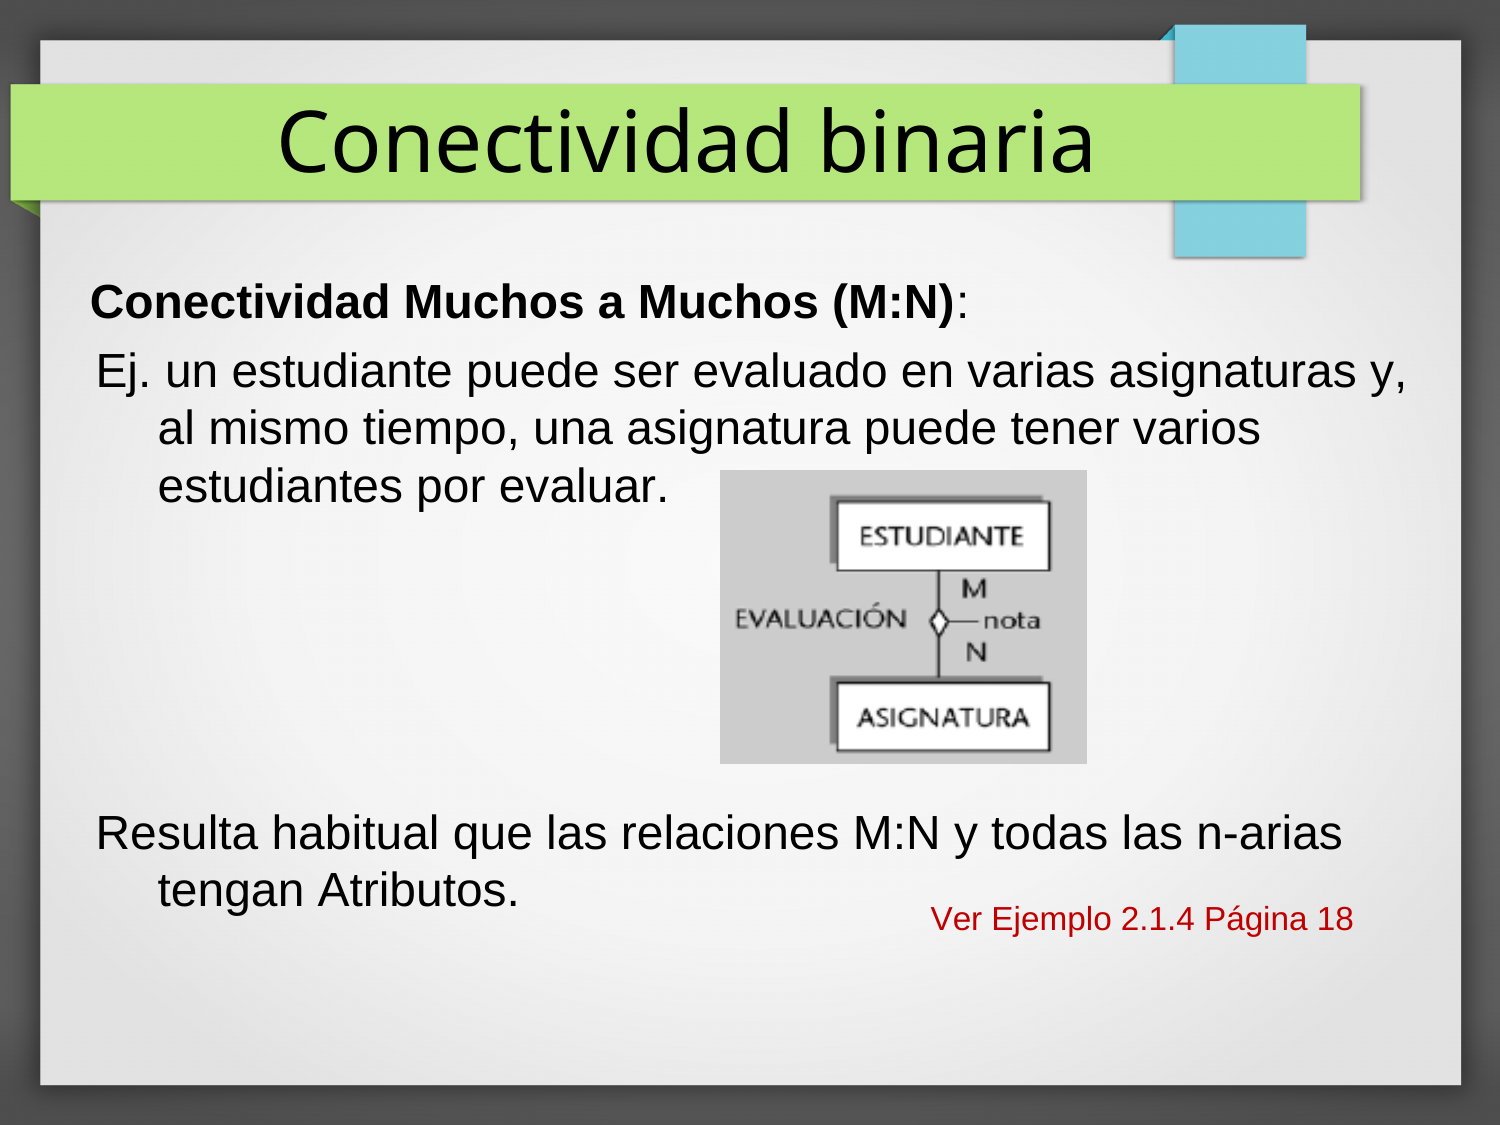

Conectividad binaria
Conectividad Muchos a Muchos (M:N):
Ej. un estudiante puede ser evaluado en varias asignaturas y, al mismo tiempo, una asignatura puede tener varios estudiantes por evaluar.
Resulta habitual que las relaciones M:N y todas las n-arias tengan Atributos.
Ver Ejemplo 2.1.4 Página 18